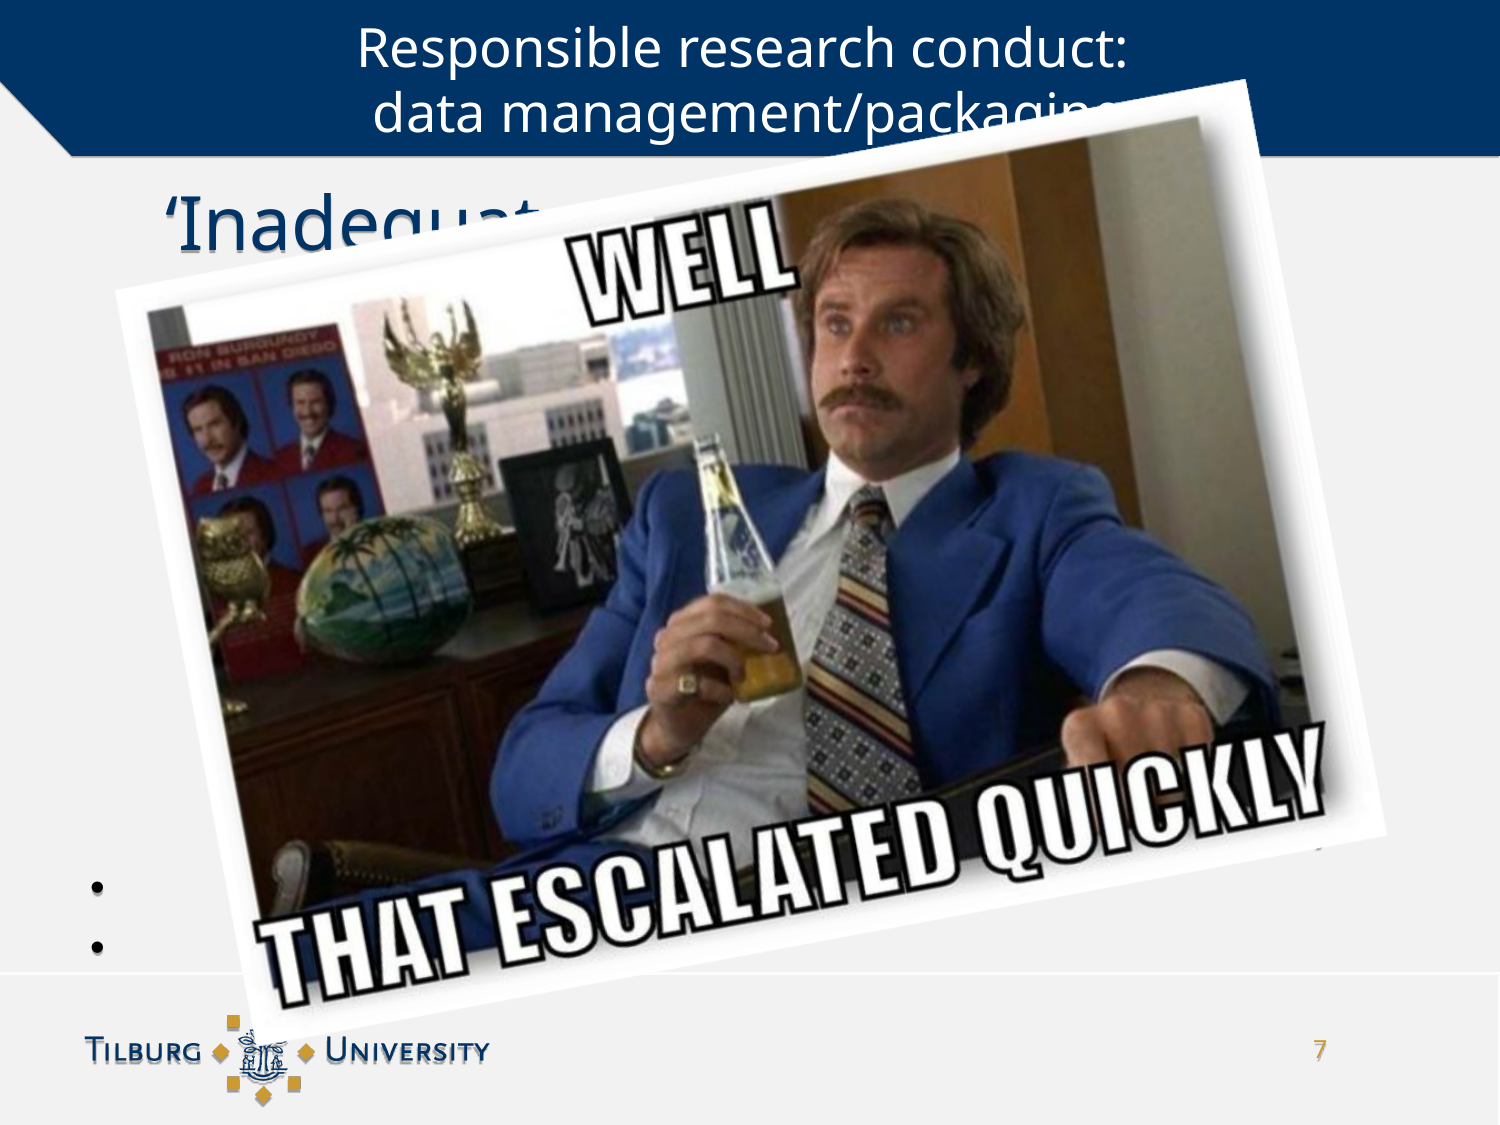

# Responsible research conduct: data management/packaging
	‘Inadequate record keeping or data management related to research projects’
27,5% (Martinson et al., 2005)
48%! (Godecharle et al., 2017)